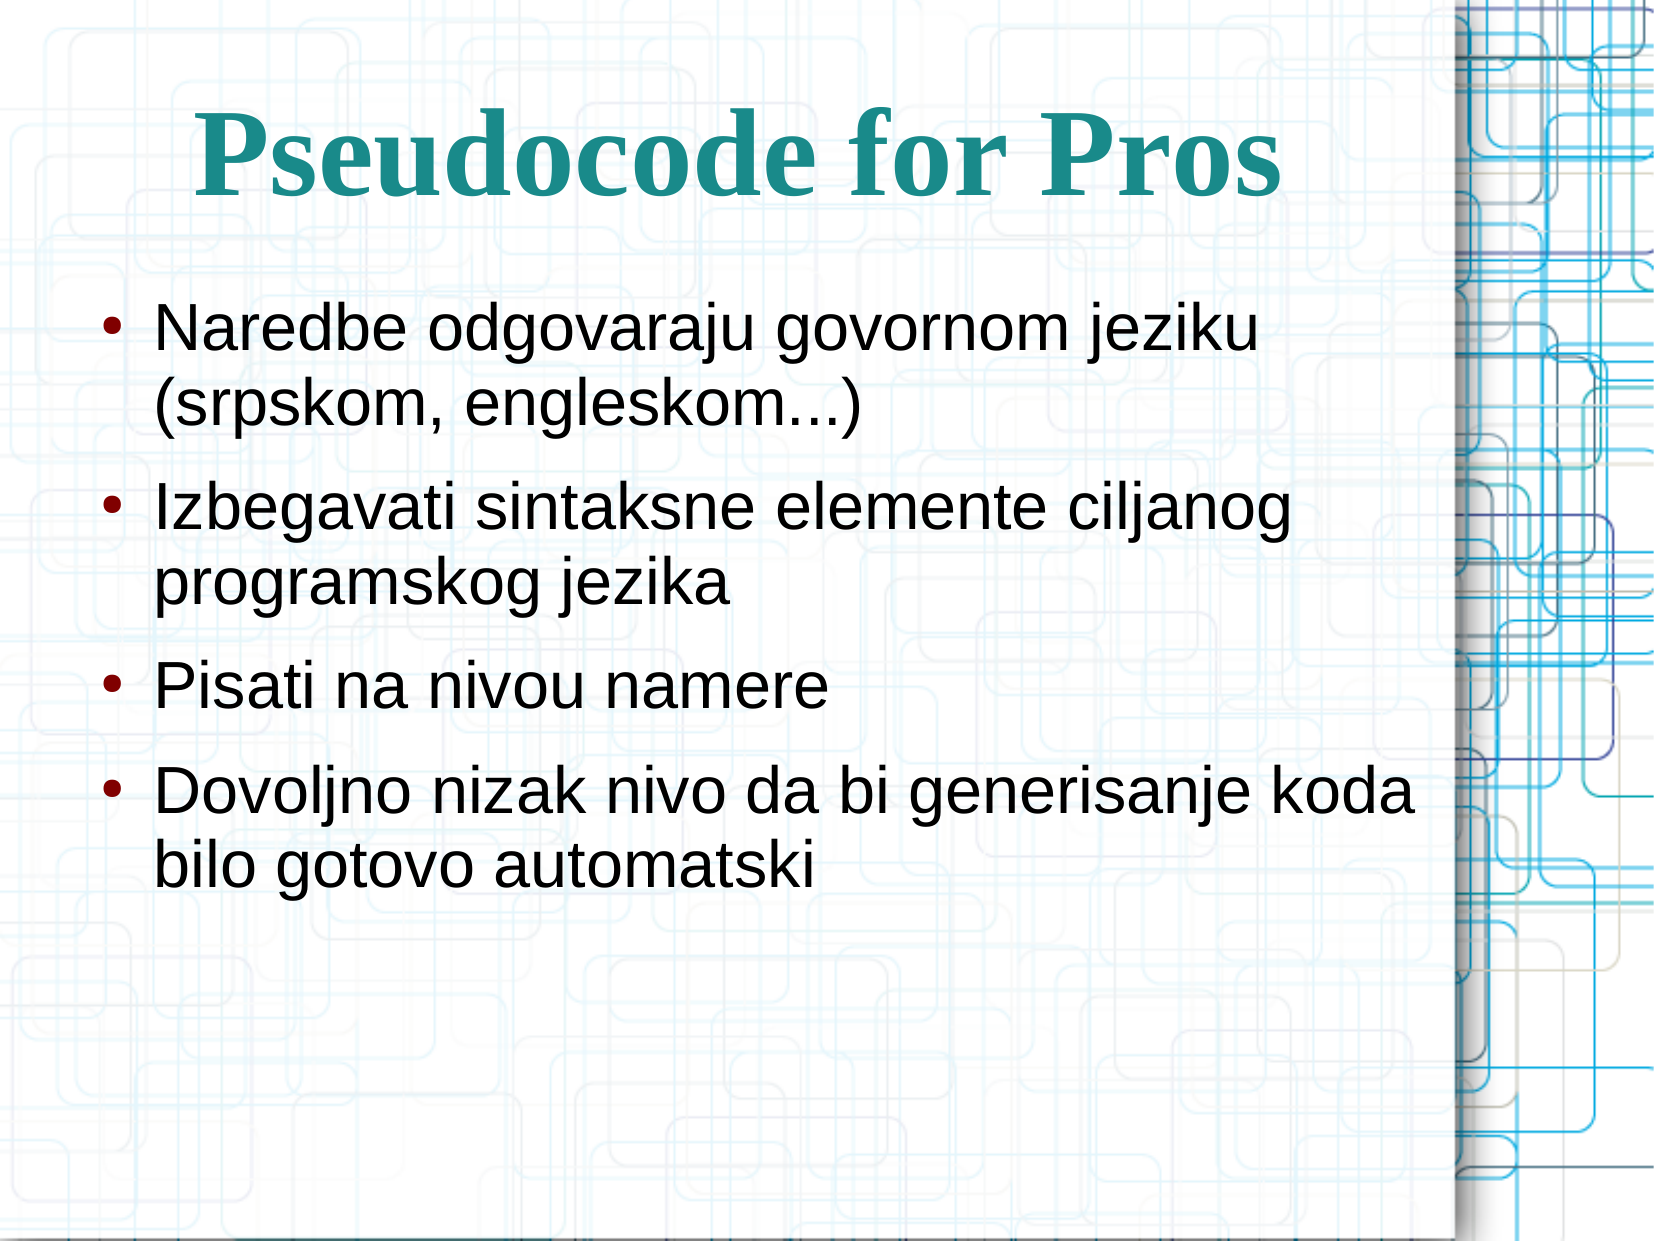

# Pseudocode for Pros
Naredbe odgovaraju govornom jeziku (srpskom, engleskom...)
Izbegavati sintaksne elemente ciljanog programskog jezika
Pisati na nivou namere
Dovoljno nizak nivo da bi generisanje koda bilo gotovo automatski